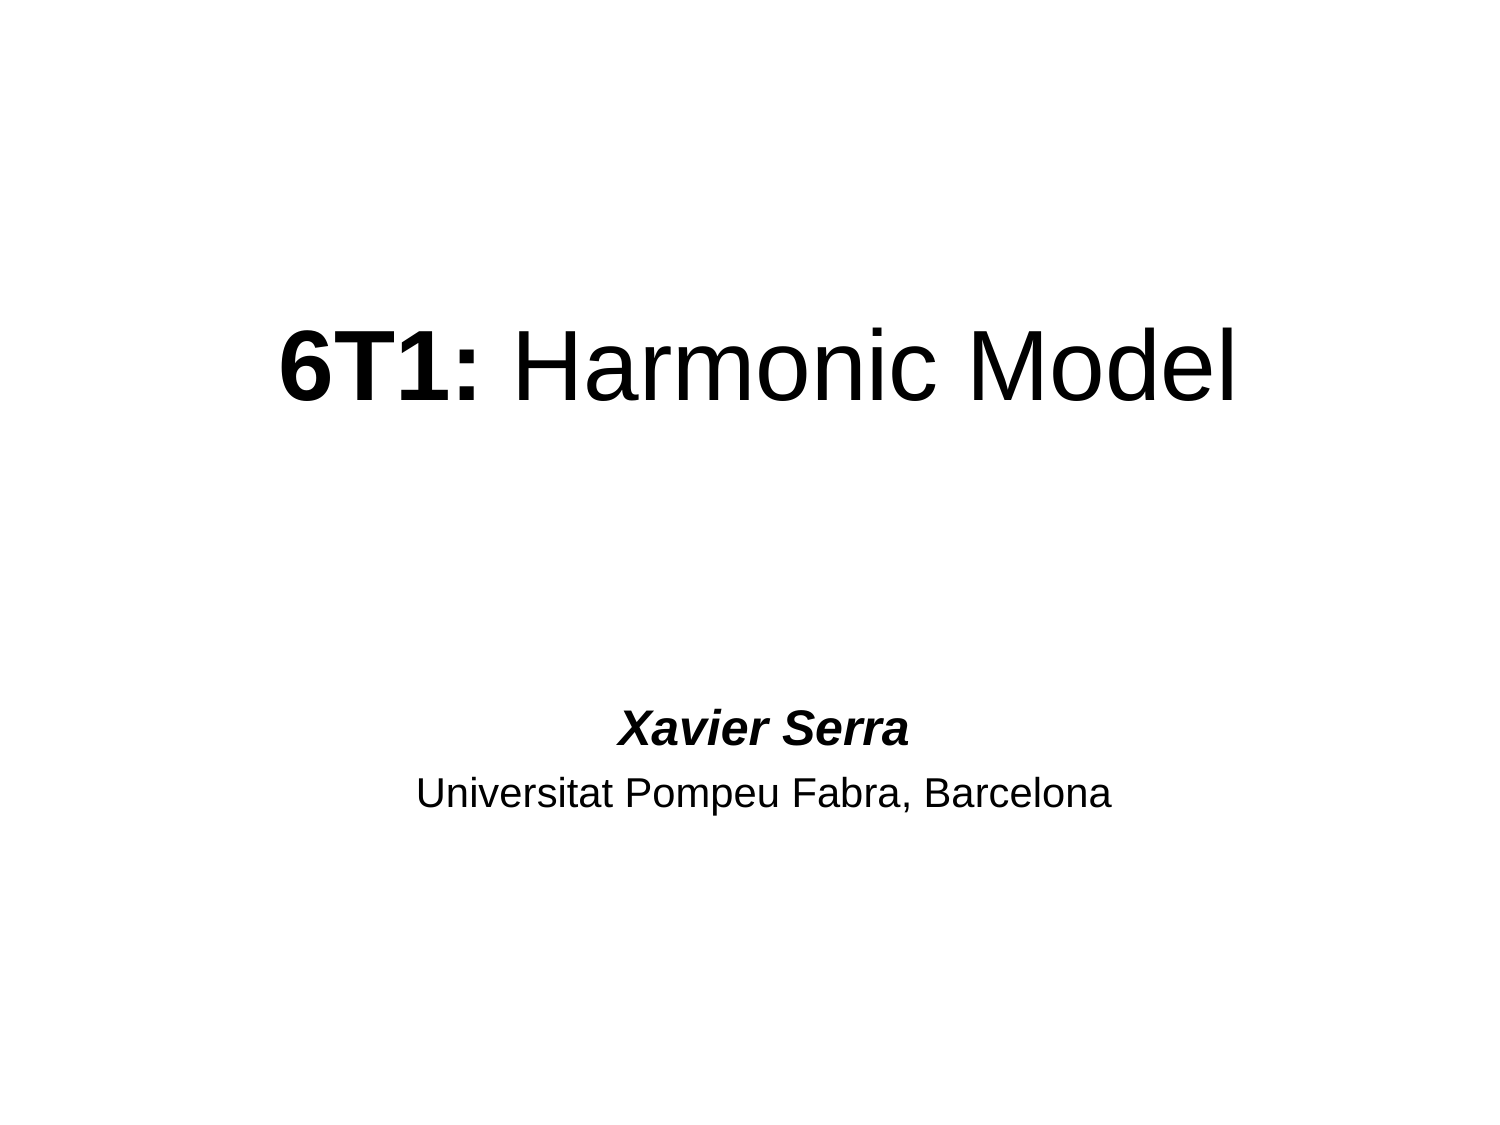

# 6T1: Harmonic Model
Xavier Serra
Universitat Pompeu Fabra, Barcelona